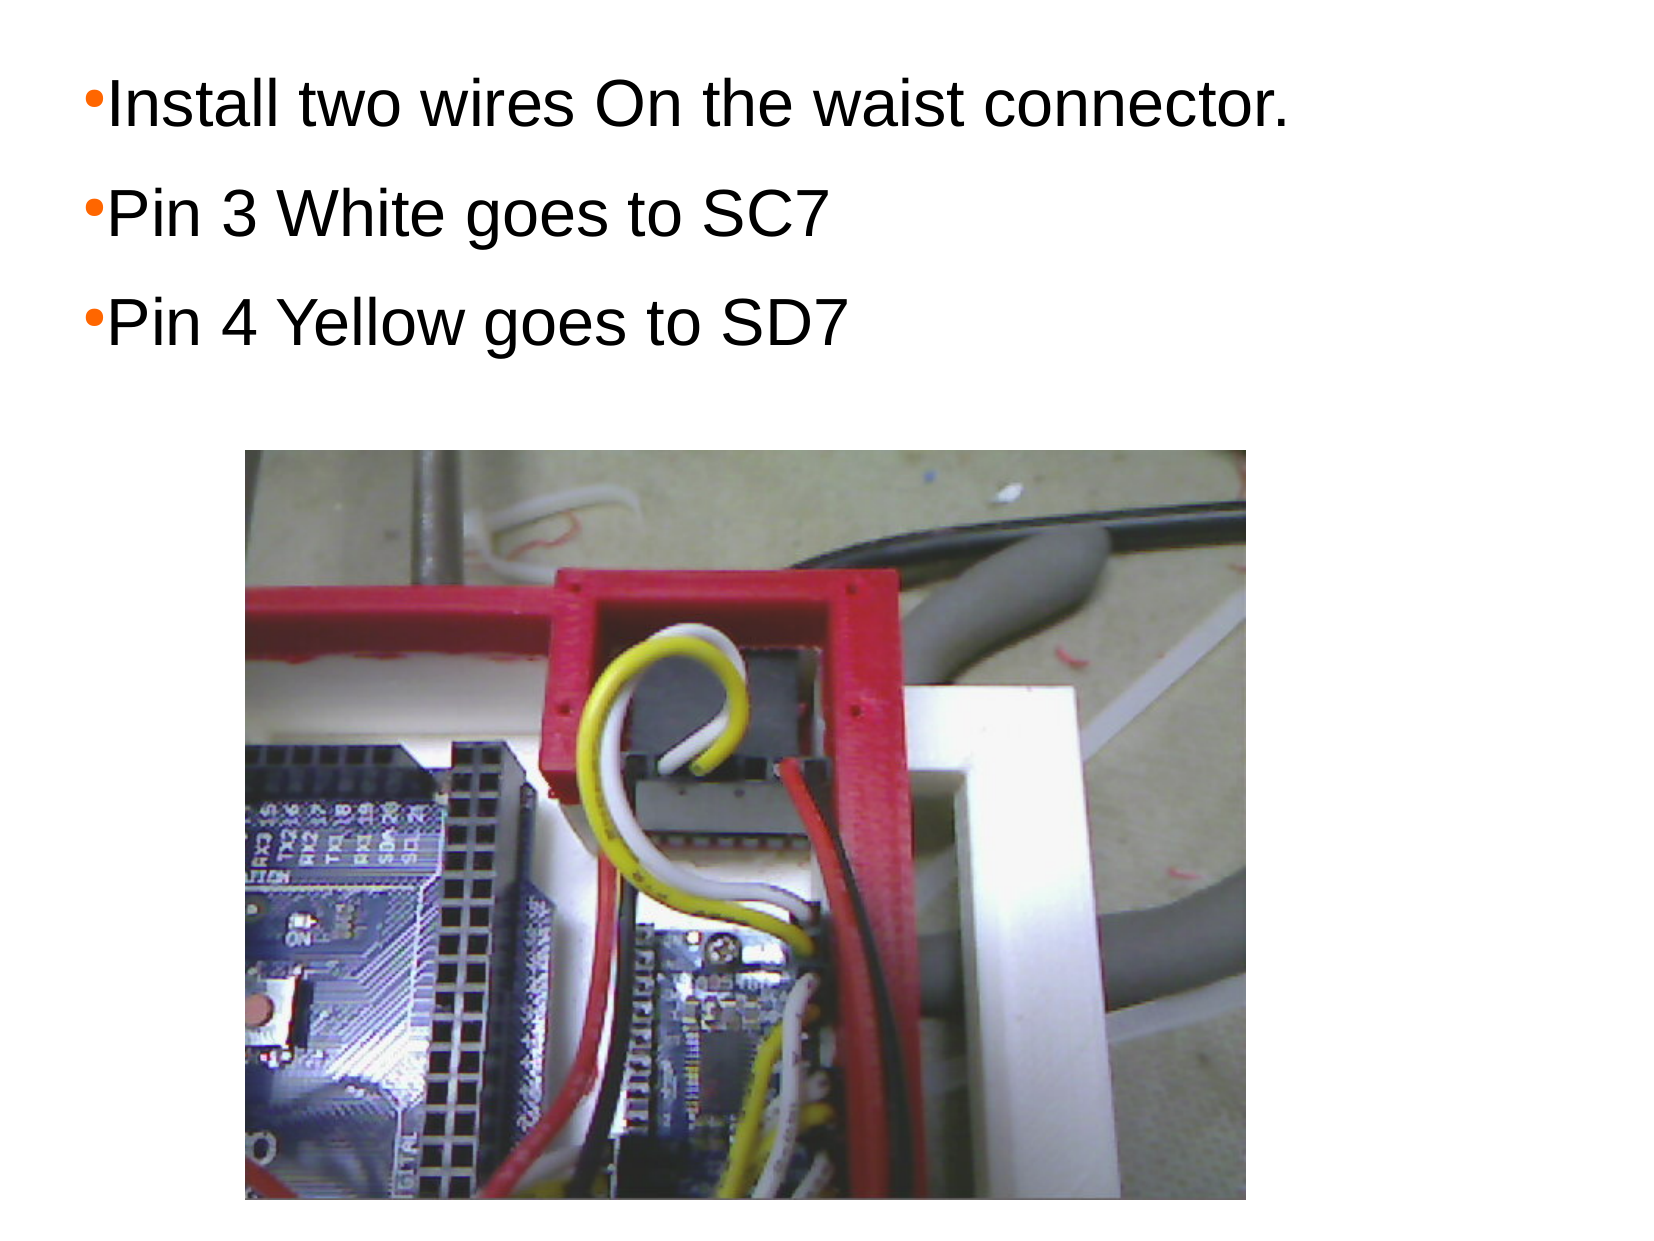

# Install two wires On the waist connector.
Pin 3 White goes to SC7
Pin 4 Yellow goes to SD7